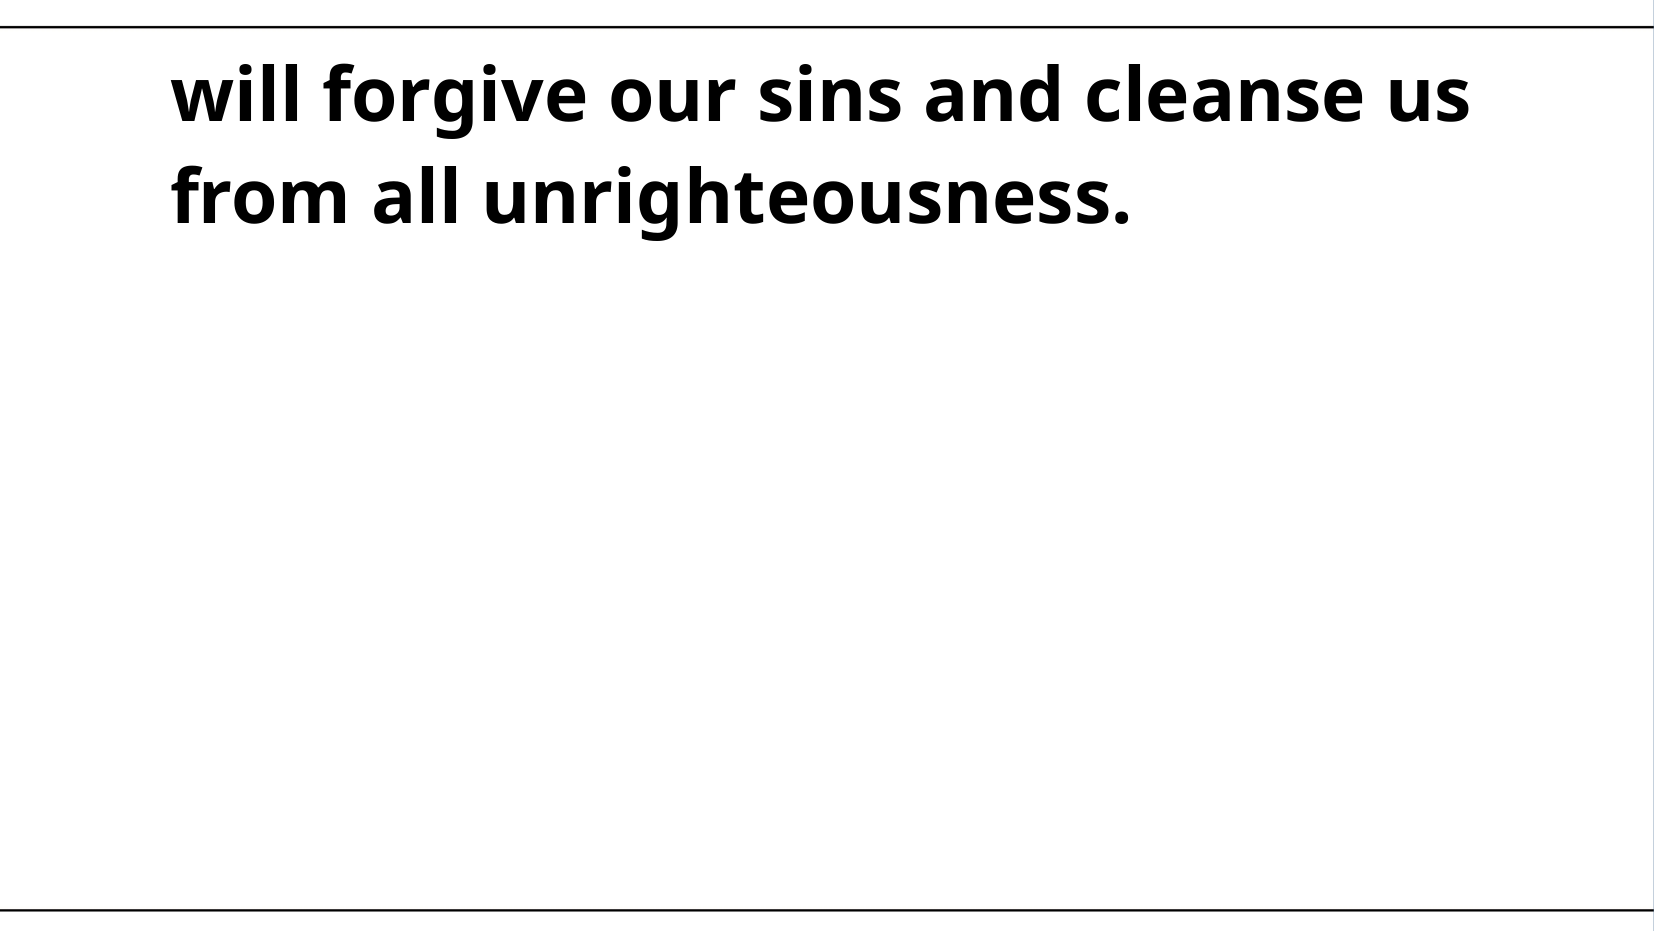

will forgive our sins and cleanse us
 from all unrighteousness.